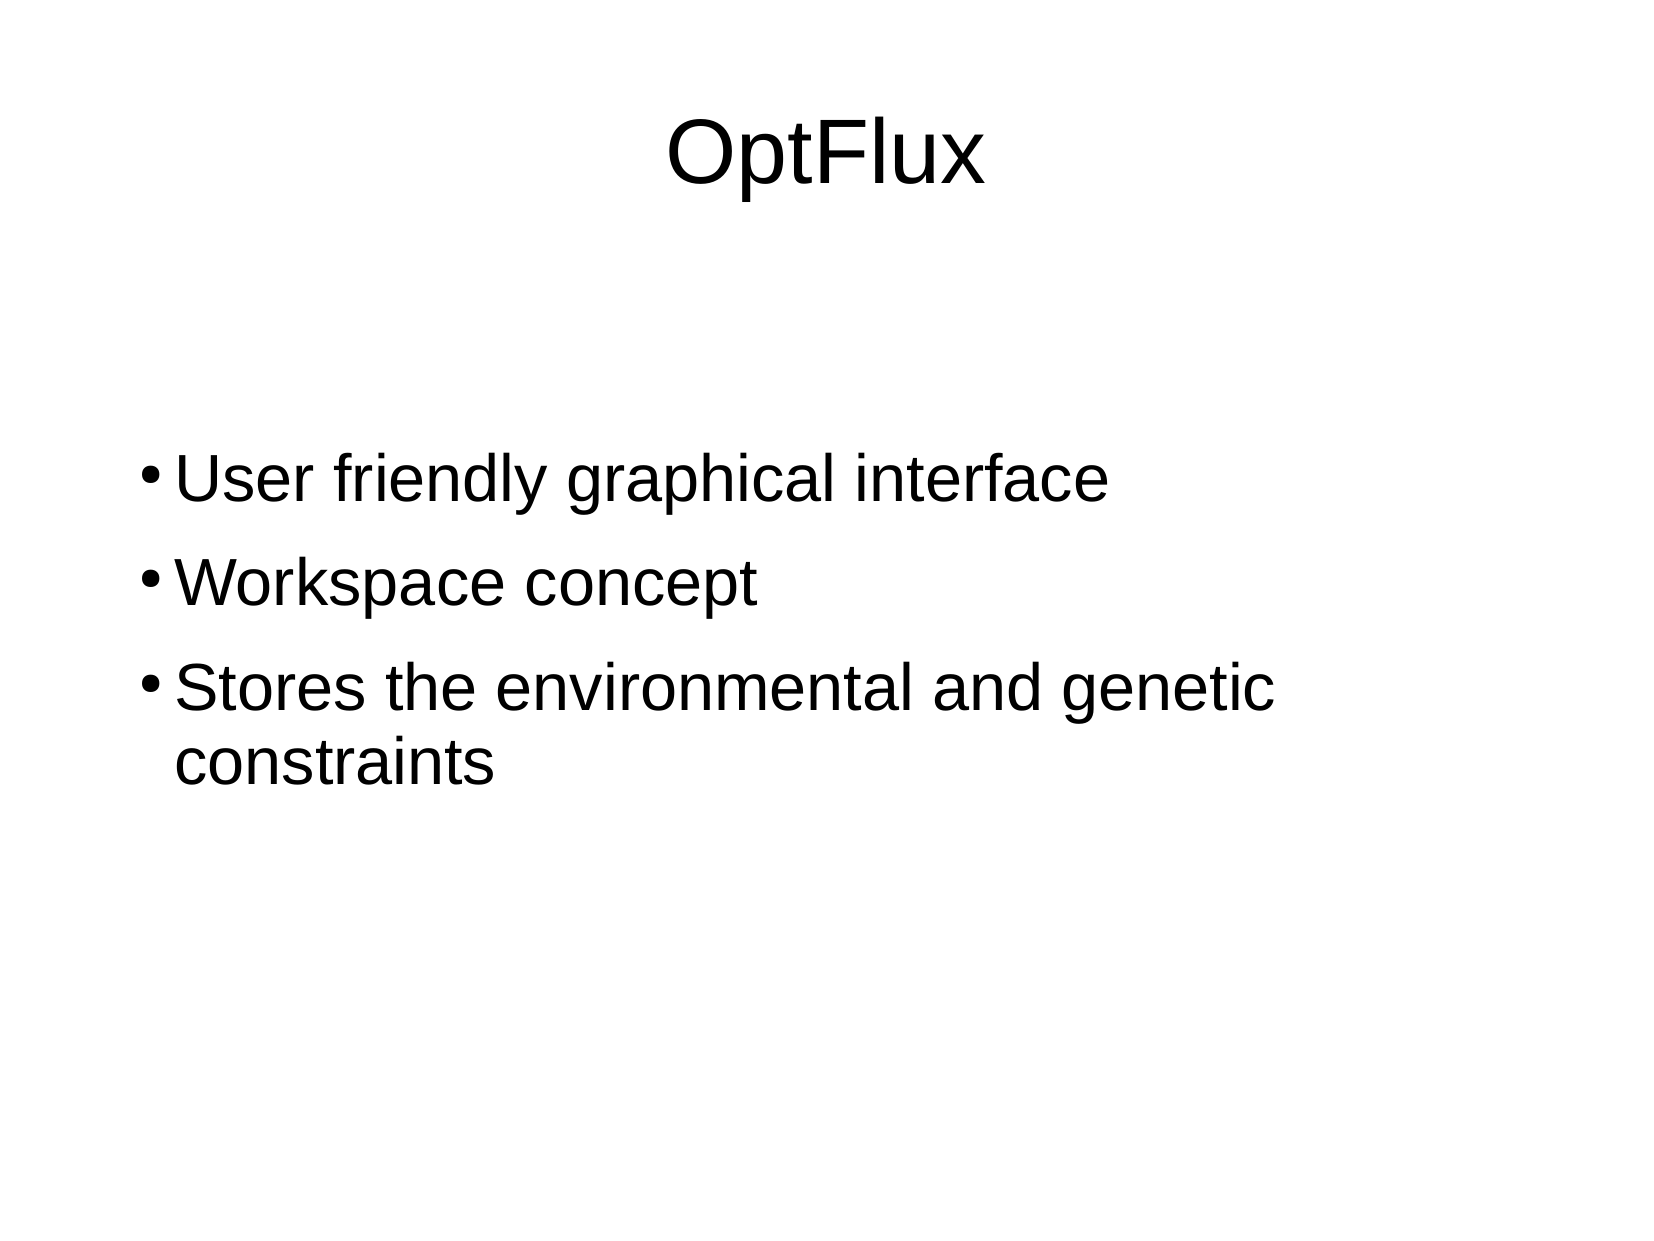

# OptFlux
User friendly graphical interface
Workspace concept
Stores the environmental and genetic constraints